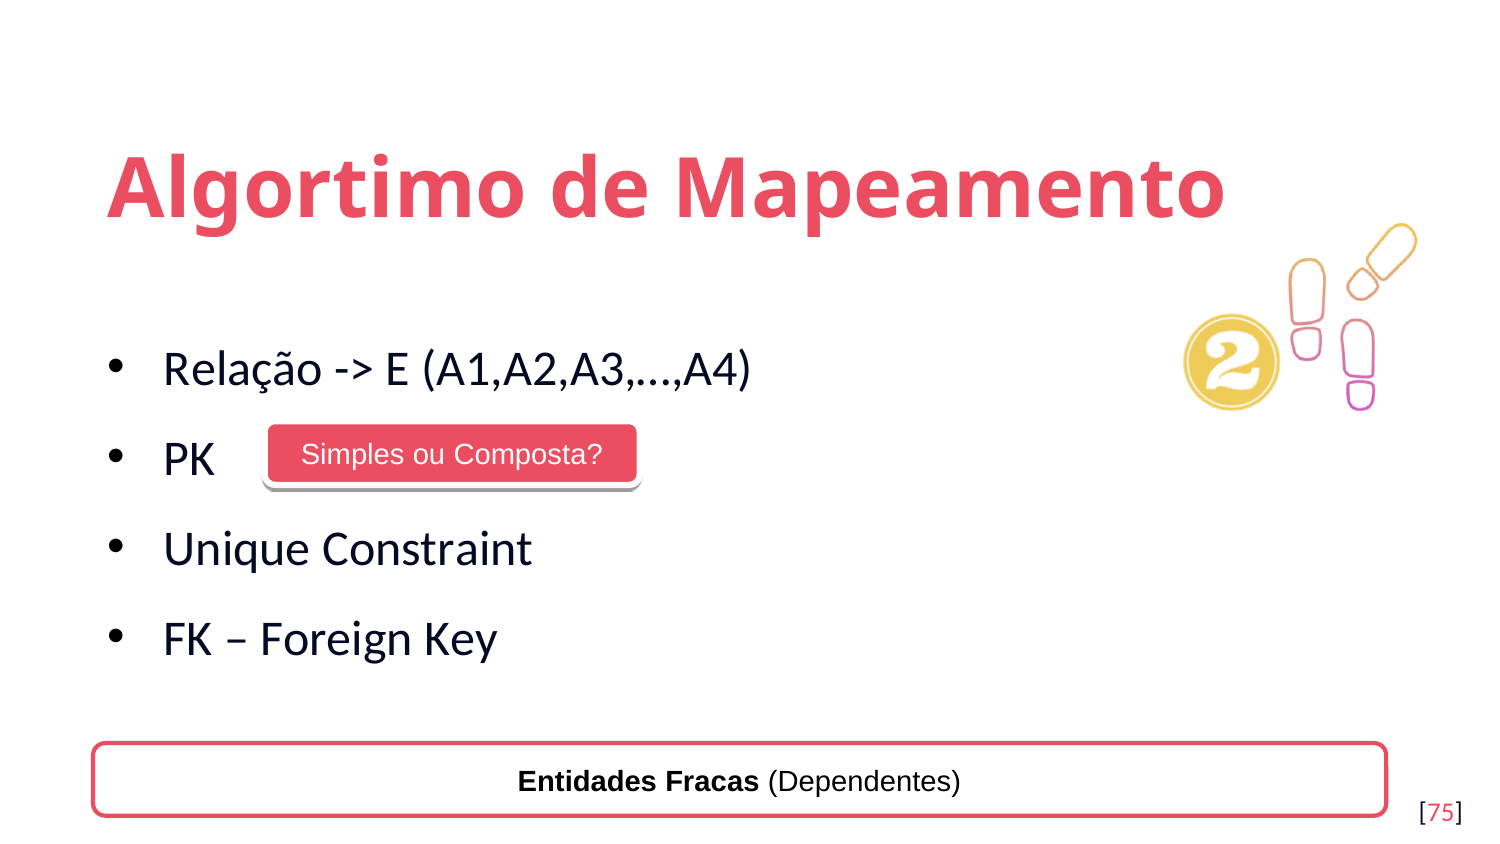

Algortimo de Mapeamento
Relação -> E (A1,A2,A3,…,A4)
PK
Unique Constraint
FK – Foreign Key
Simples ou Composta?
Entidades Fracas (Dependentes)